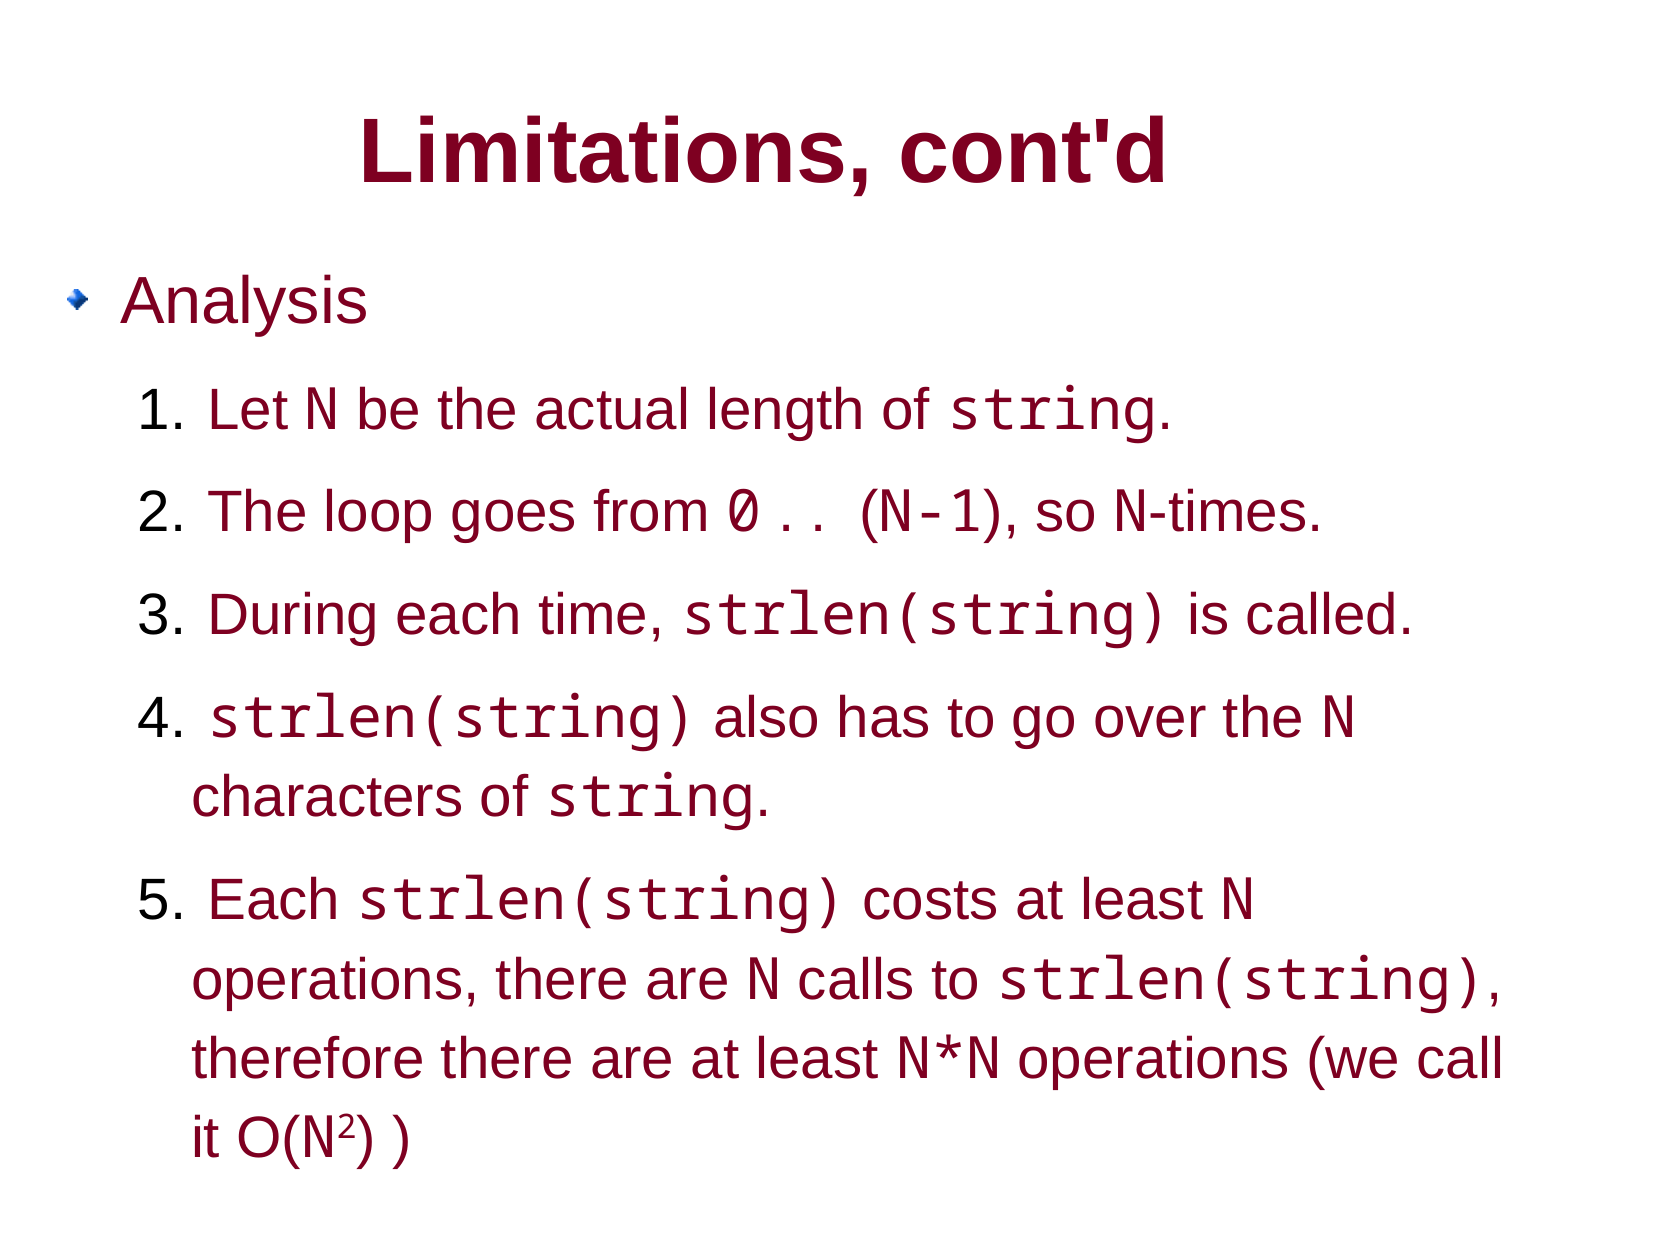

# Limitations, cont'd
Analysis
 Let N be the actual length of string.
 The loop goes from 0 . . (N-1), so N-times.
 During each time, strlen(string) is called.
 strlen(string) also has to go over the N characters of string.
 Each strlen(string) costs at least N operations, there are N calls to strlen(string), therefore there are at least N*N operations (we call it O(N2) )